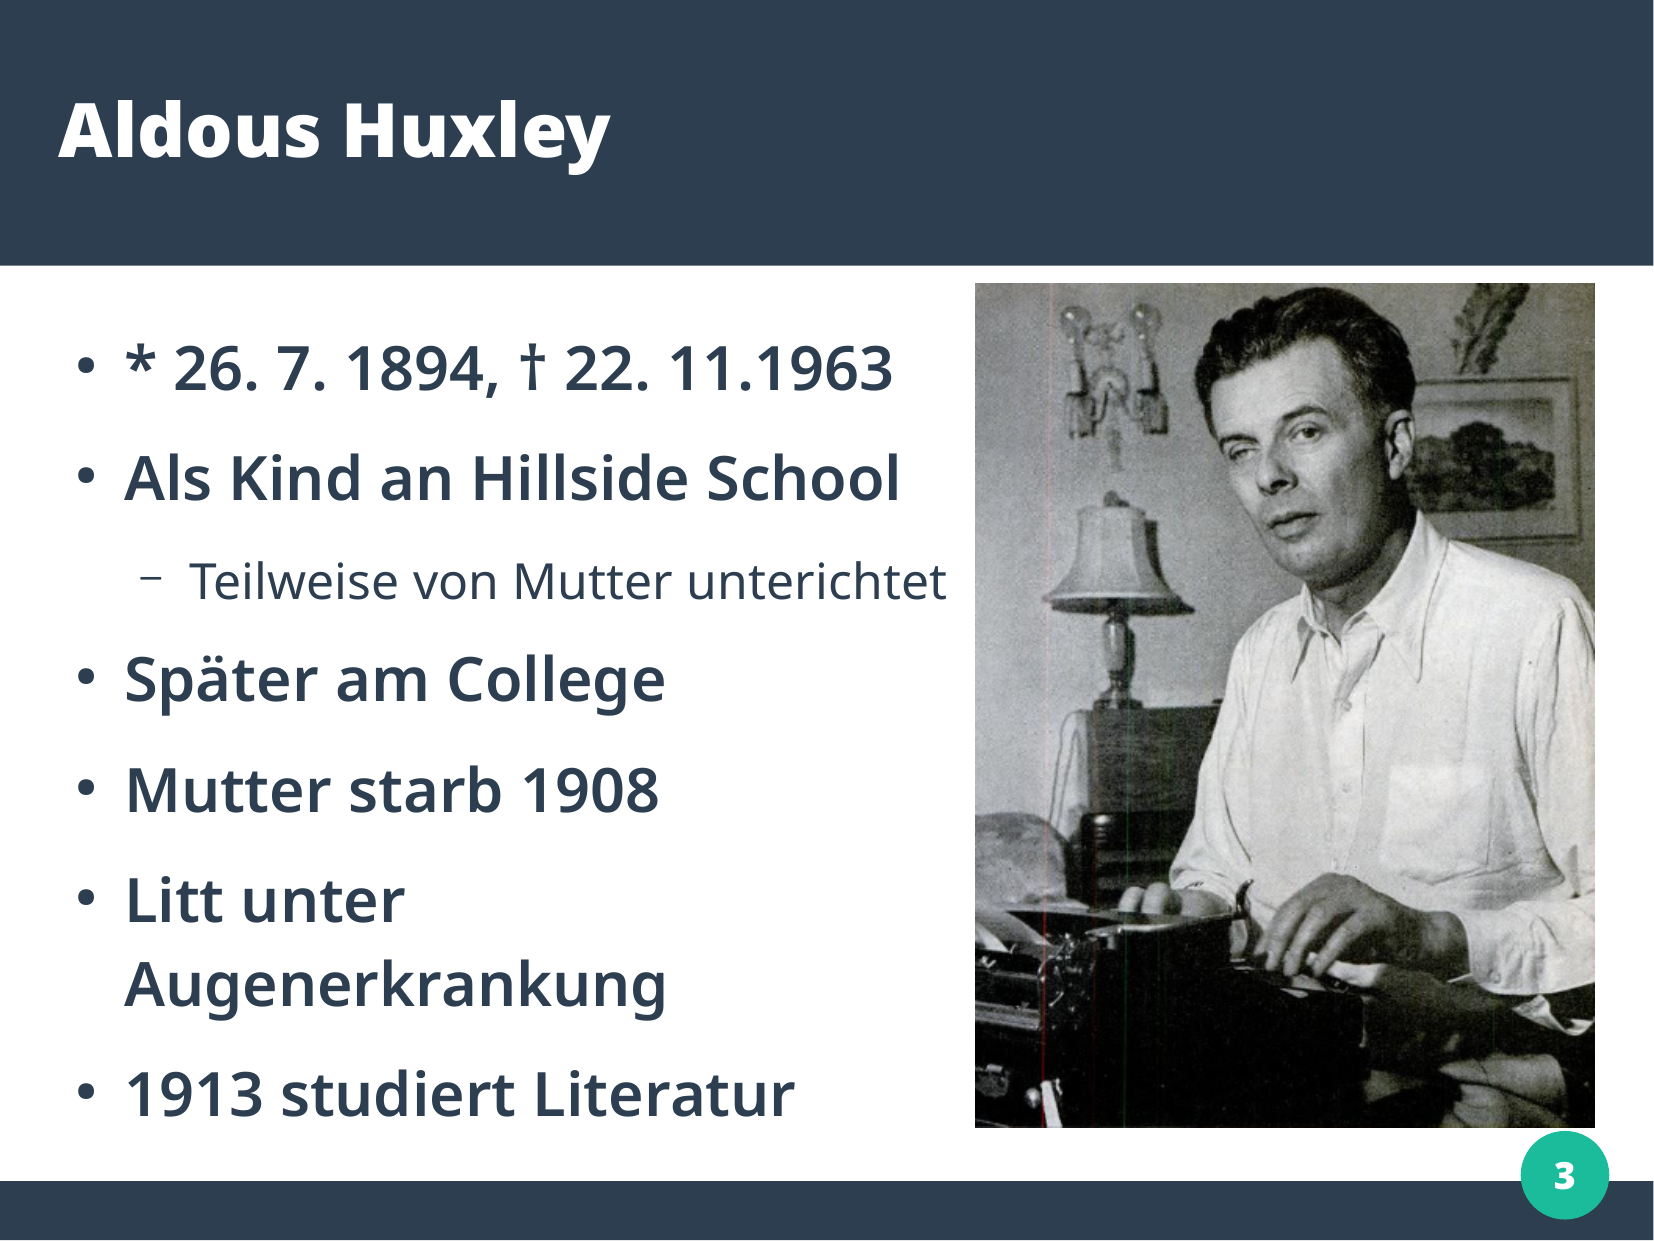

# Aldous Huxley
* 26. 7. 1894, † 22. 11.1963
Als Kind an Hillside School
Teilweise von Mutter unterichtet
Später am College
Mutter starb 1908
Litt unter Augenerkrankung
1913 studiert Literatur
3